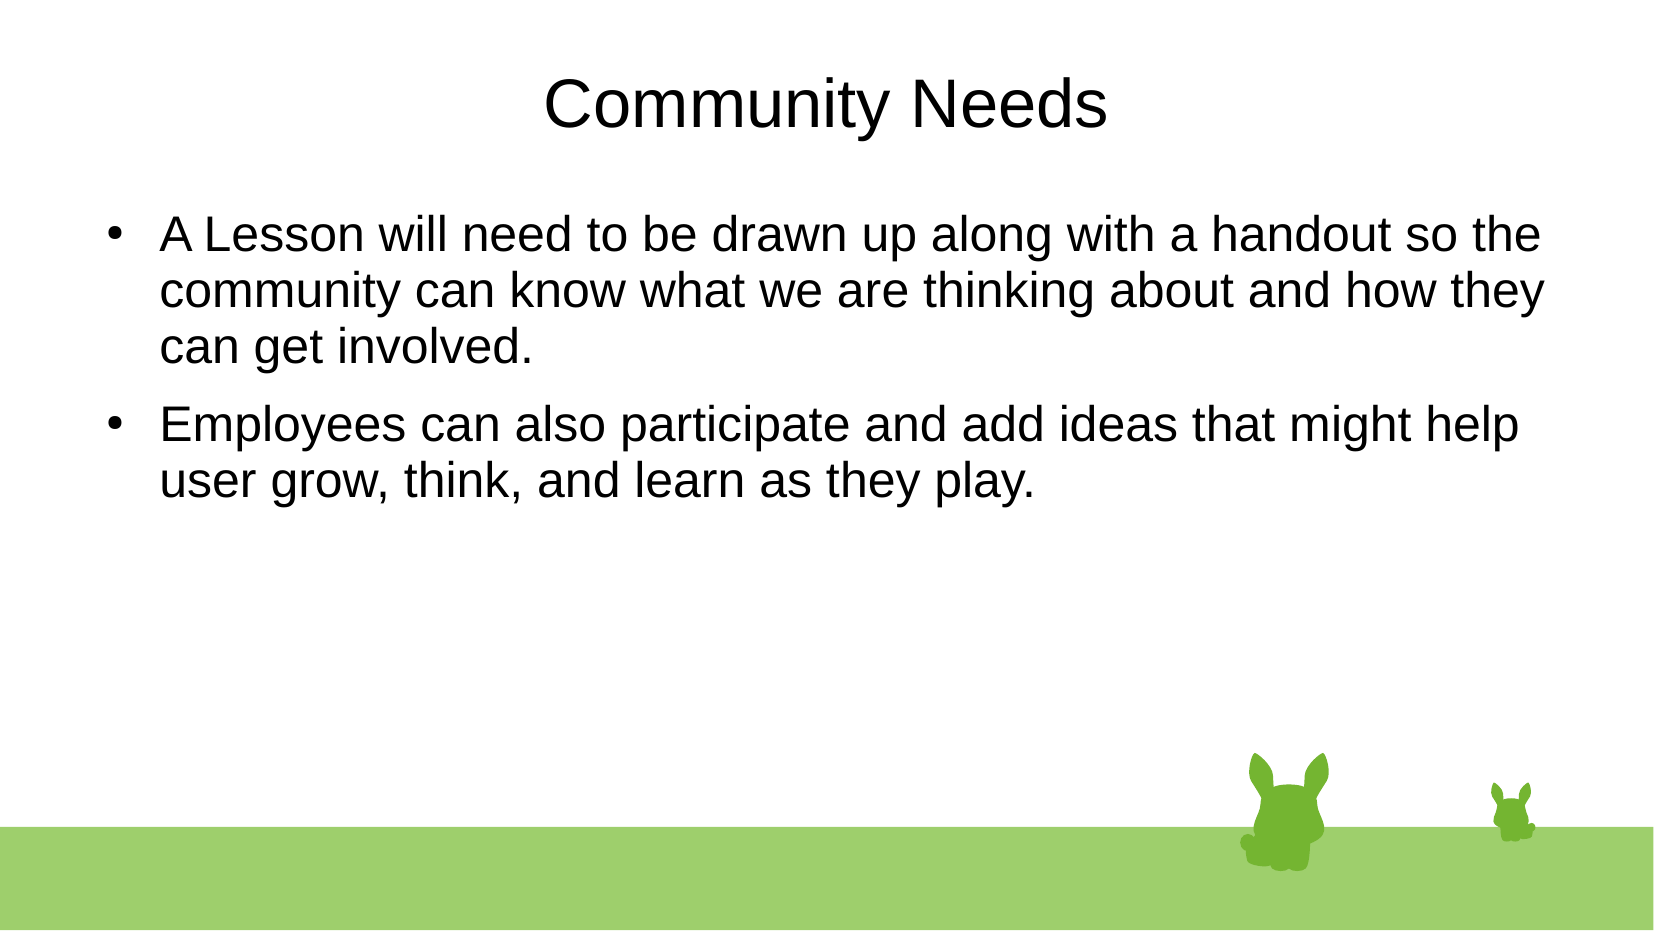

# Community Needs
A Lesson will need to be drawn up along with a handout so the community can know what we are thinking about and how they can get involved.
Employees can also participate and add ideas that might help user grow, think, and learn as they play.